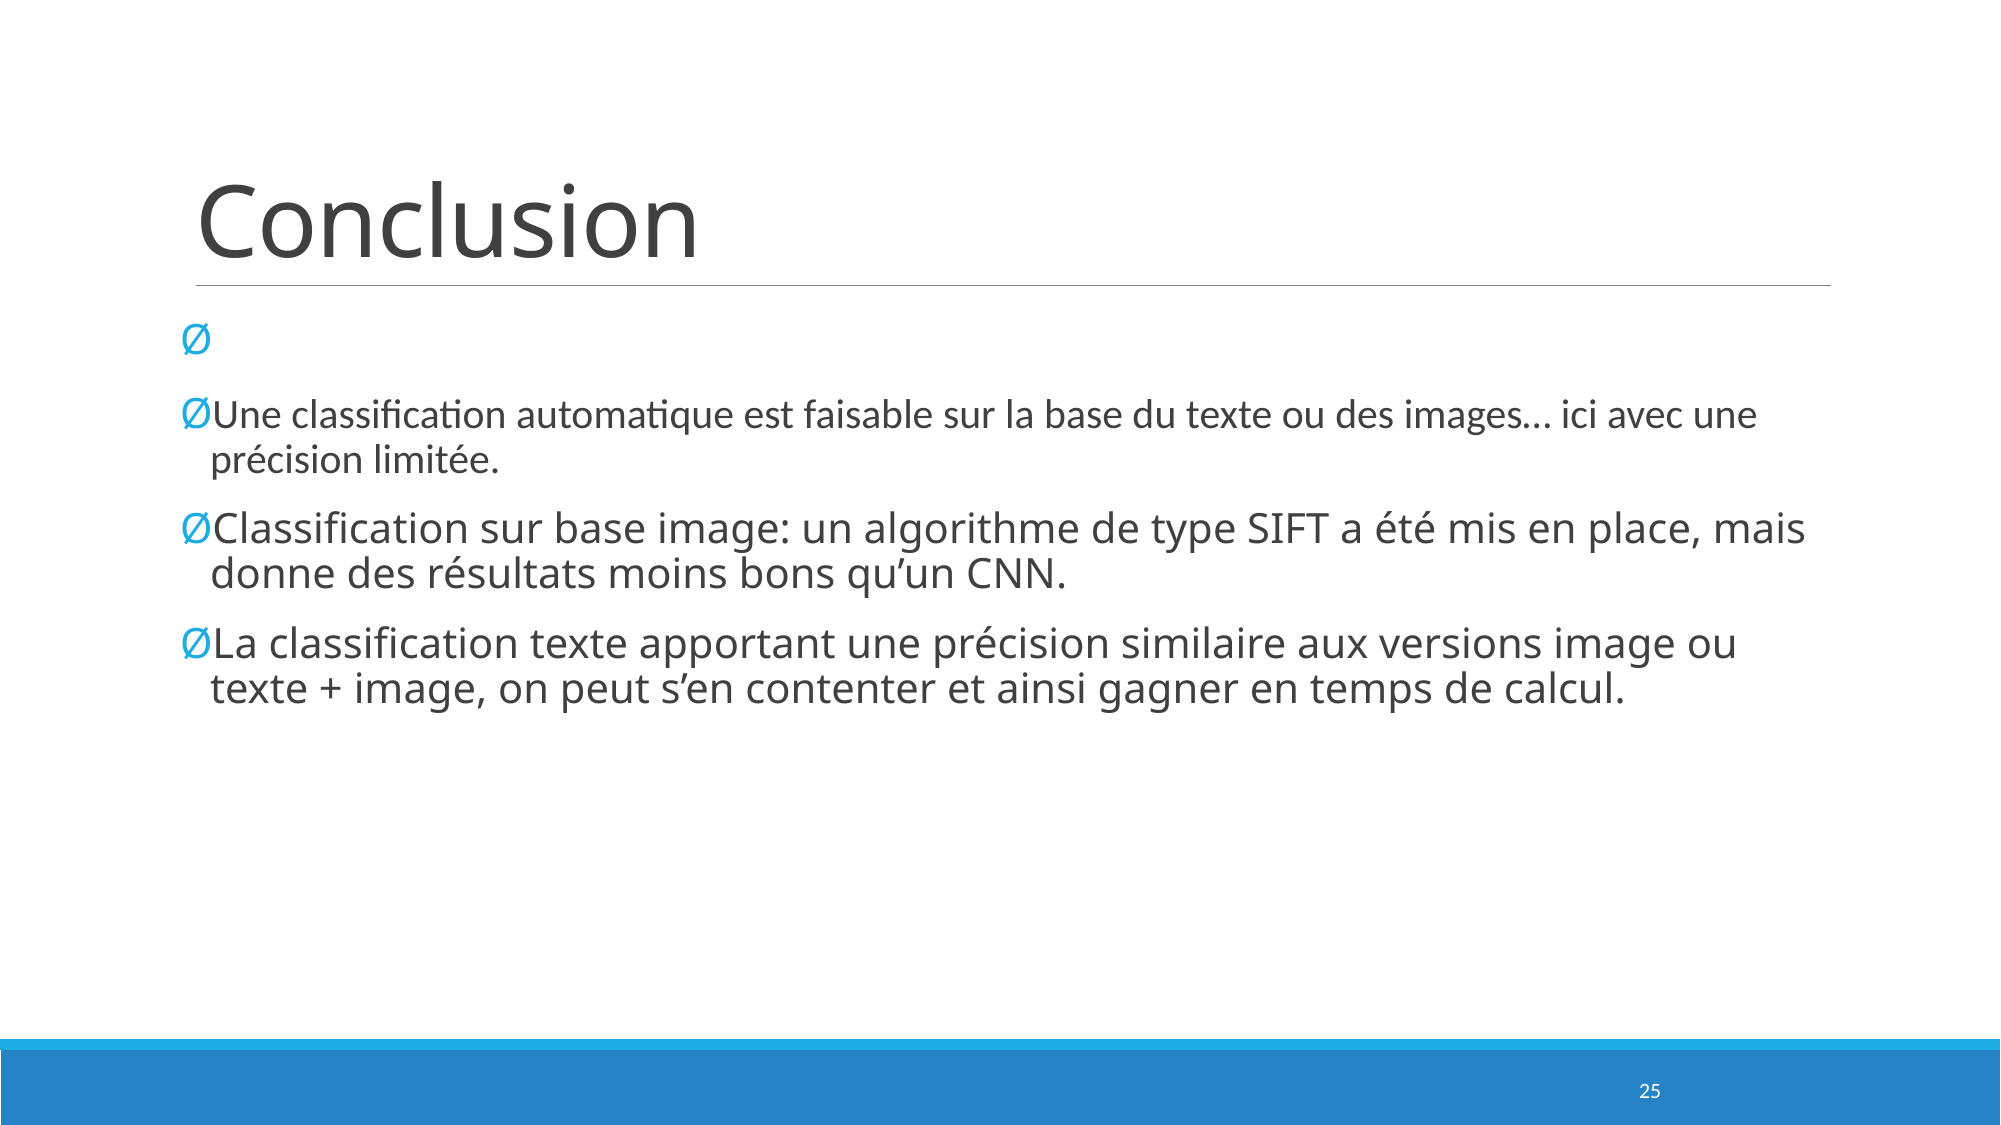

# Conclusion
Une classification automatique est faisable sur la base du texte ou des images… ici avec une précision limitée.
Classification sur base image: un algorithme de type SIFT a été mis en place, mais donne des résultats moins bons qu’un CNN.
La classification texte apportant une précision similaire aux versions image ou texte + image, on peut s’en contenter et ainsi gagner en temps de calcul.